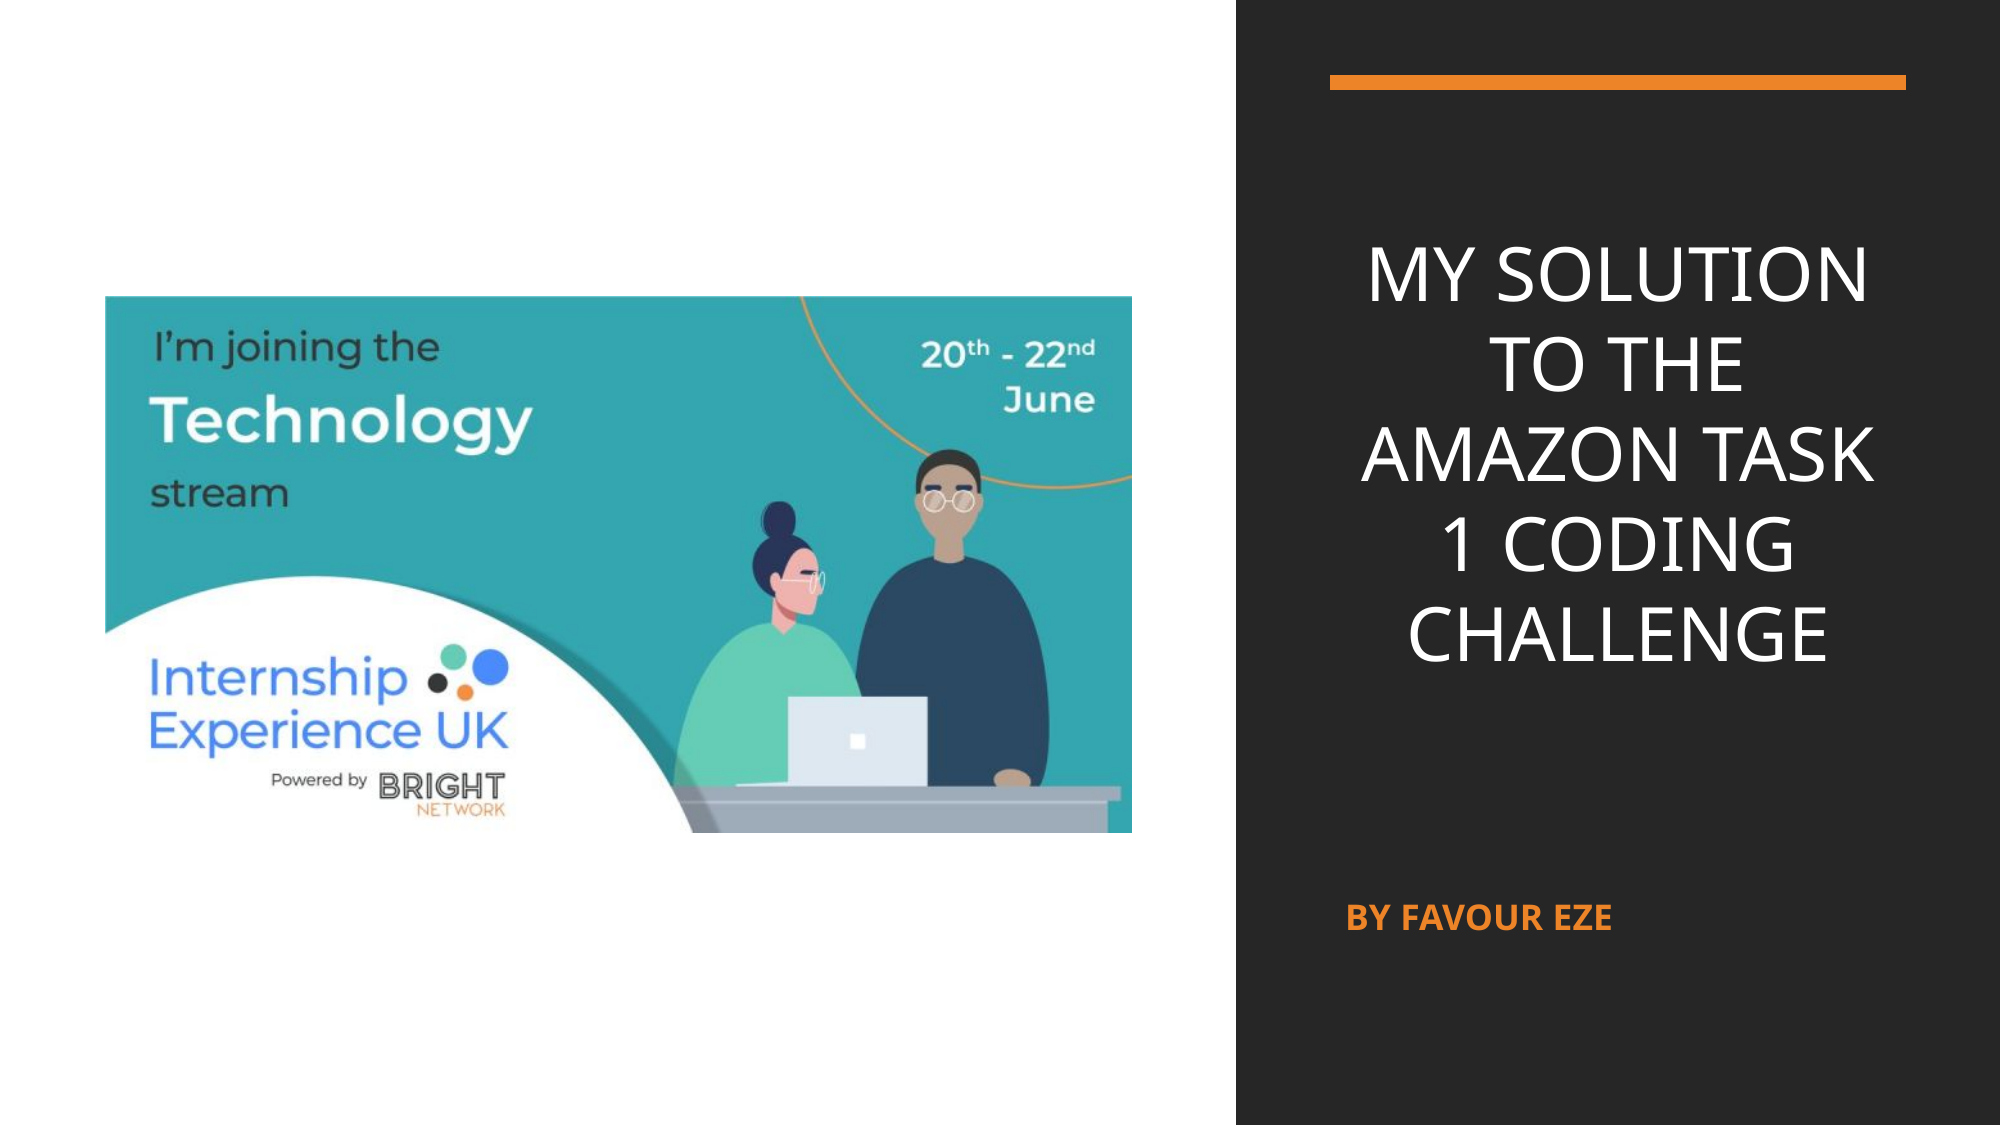

# MY SOLUTION TO THE AMAZON TASK 1 CODING CHALLENGE
By favour eze